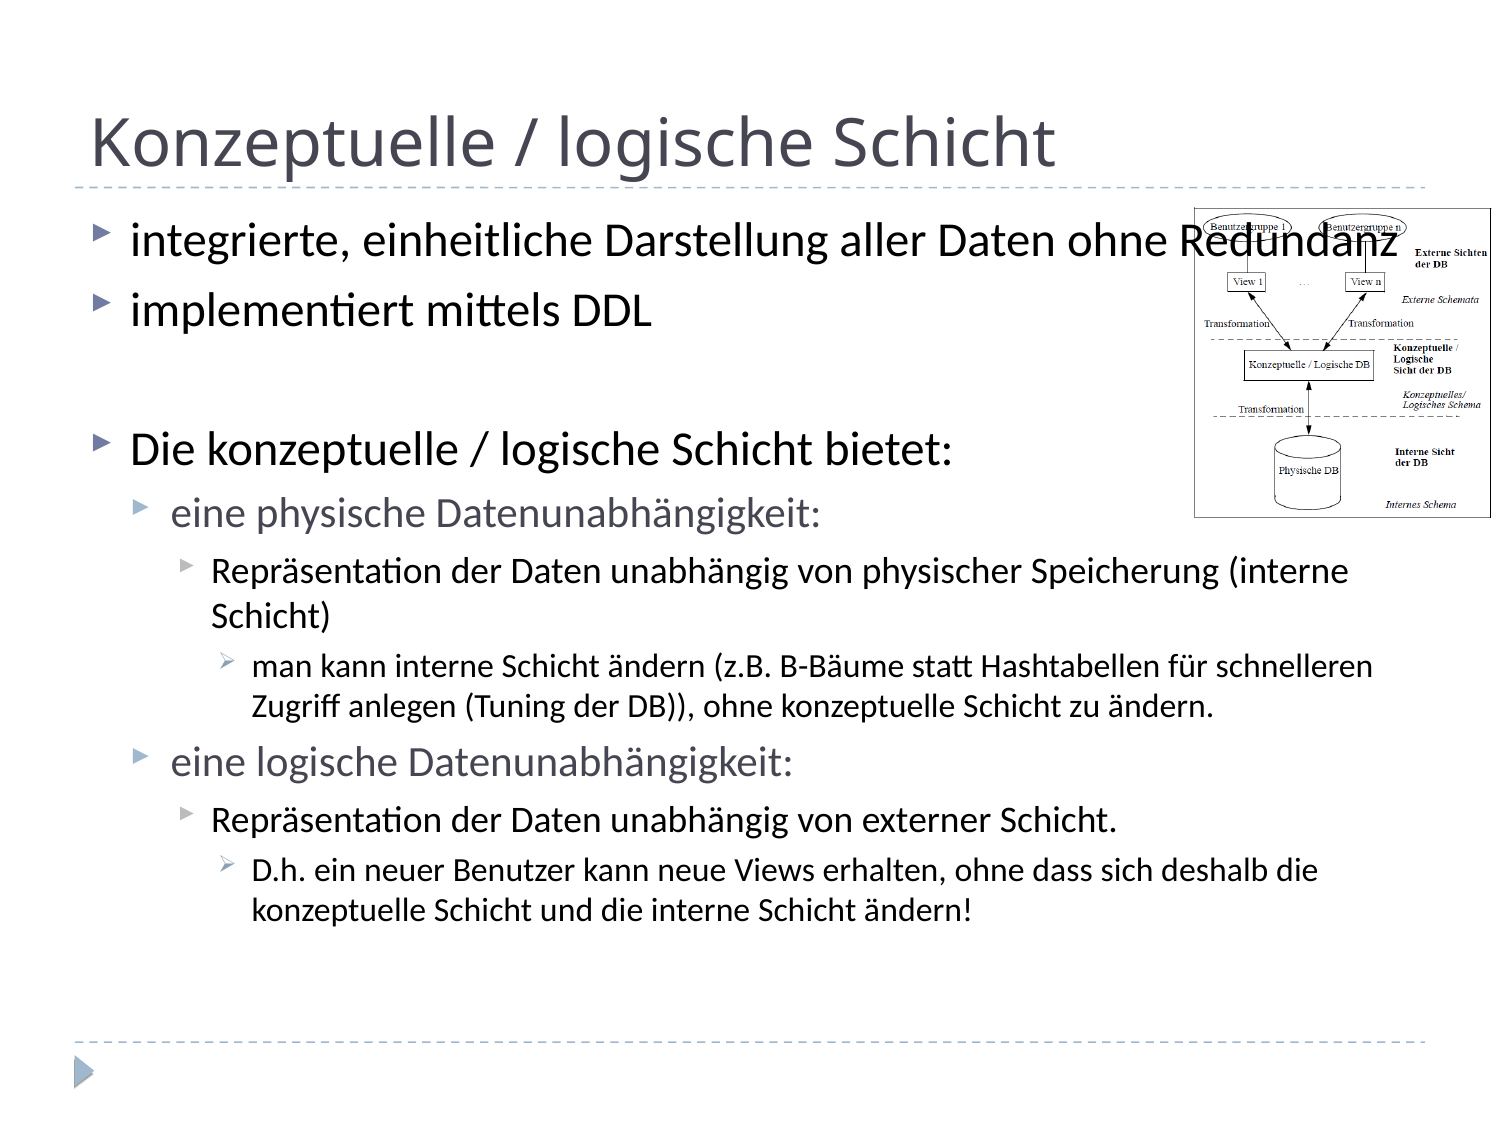

# Konzeptuelle / logische Schicht
integrierte, einheitliche Darstellung aller Daten ohne Redundanz
implementiert mittels DDL
Die konzeptuelle / logische Schicht bietet:
eine physische Datenunabhängigkeit:
Repräsentation der Daten unabhängig von physischer Speicherung (interne Schicht)
man kann interne Schicht ändern (z.B. B-Bäume statt Hashtabellen für schnelleren Zugriff anlegen (Tuning der DB)), ohne konzeptuelle Schicht zu ändern.
eine logische Datenunabhängigkeit:
Repräsentation der Daten unabhängig von externer Schicht.
D.h. ein neuer Benutzer kann neue Views erhalten, ohne dass sich deshalb die konzeptuelle Schicht und die interne Schicht ändern!